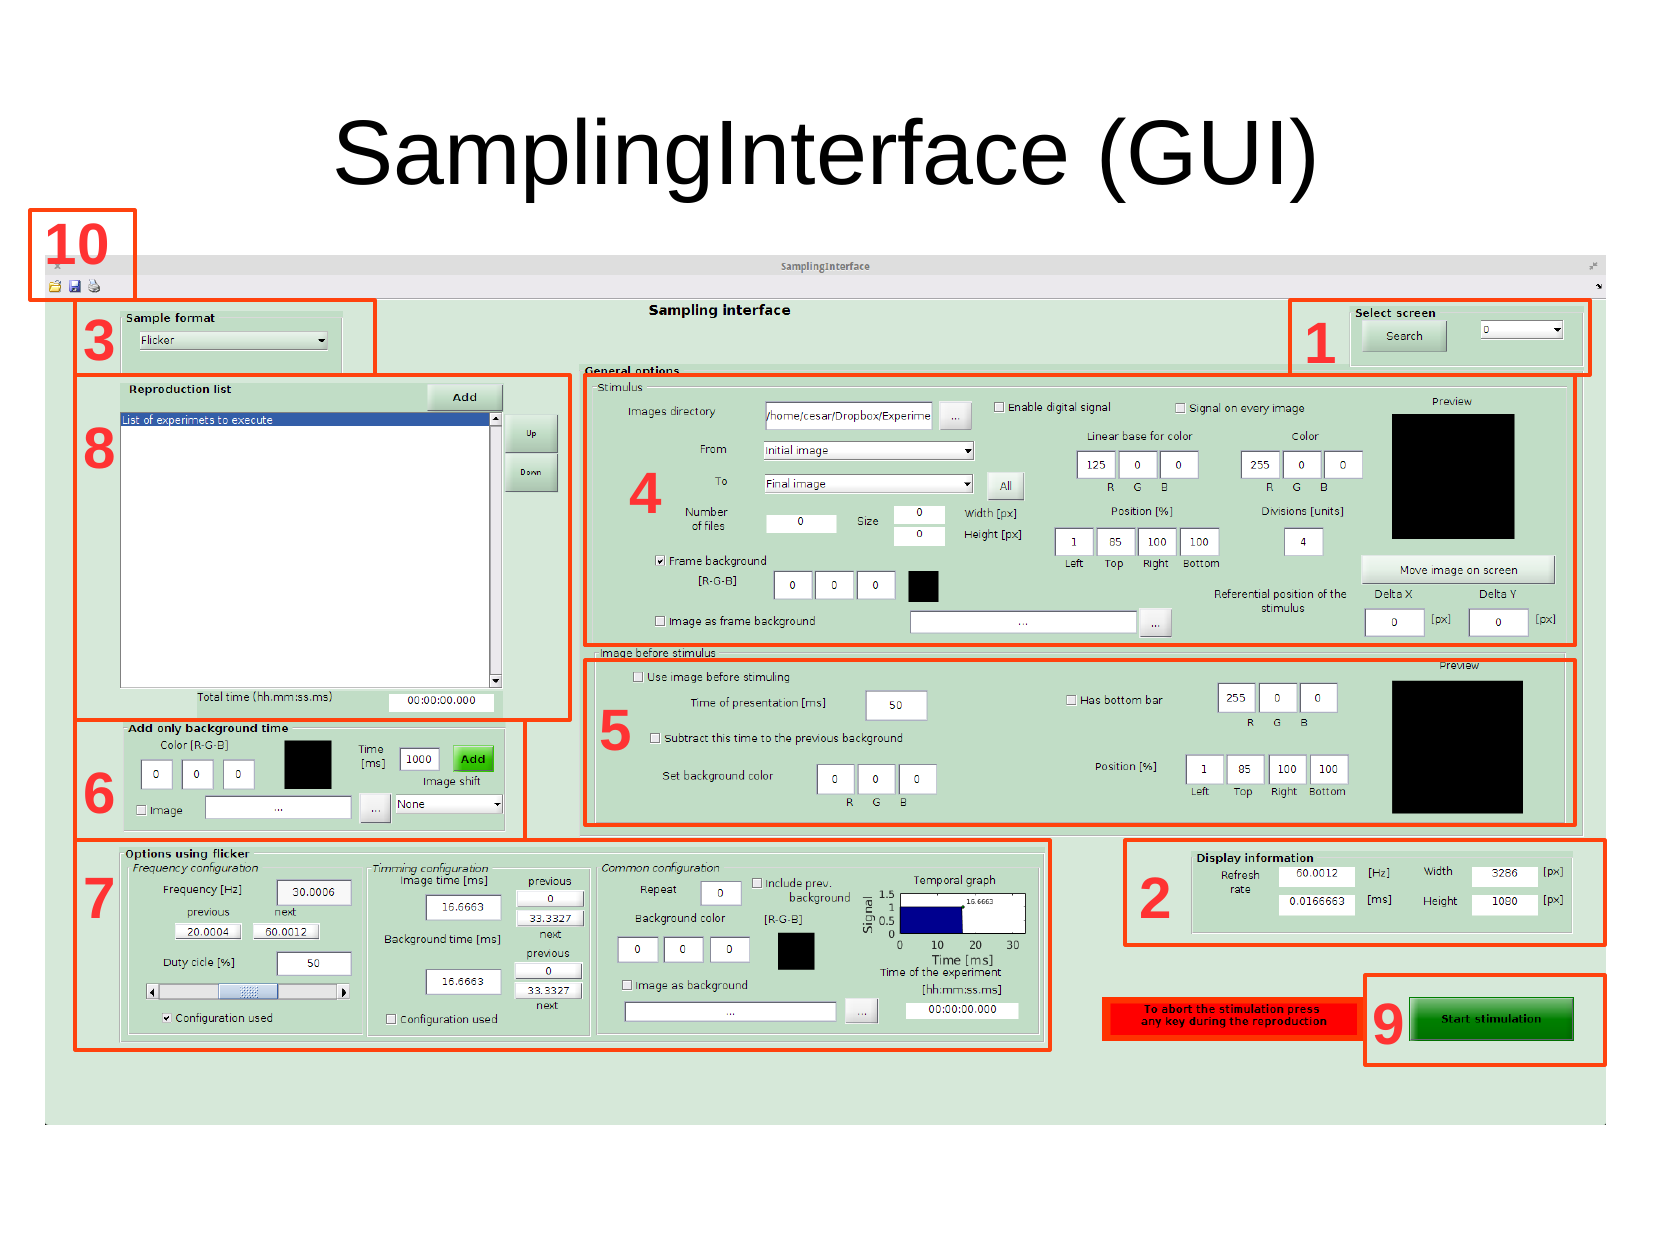

# SamplingInterface (GUI)
10
3
1
8
4
5
6
7
2
9